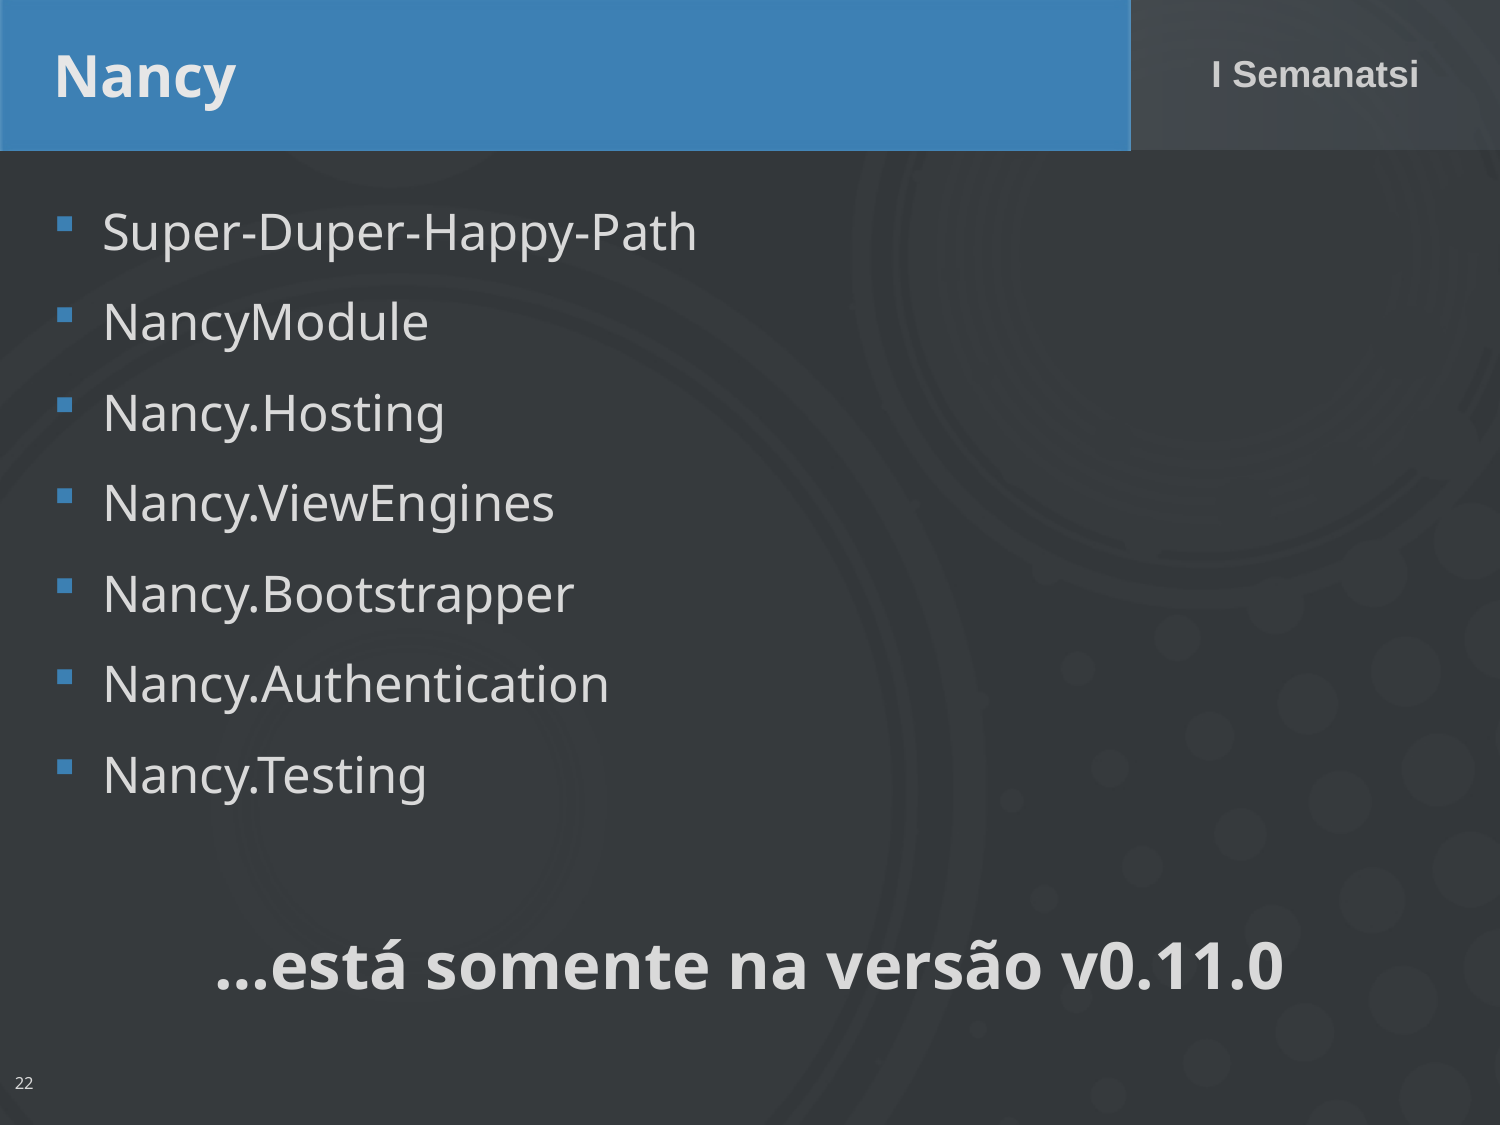

# Nancy
Super-Duper-Happy-Path
NancyModule
Nancy.Hosting
Nancy.ViewEngines
Nancy.Bootstrapper
Nancy.Authentication
Nancy.Testing
…está somente na versão v0.11.0
22